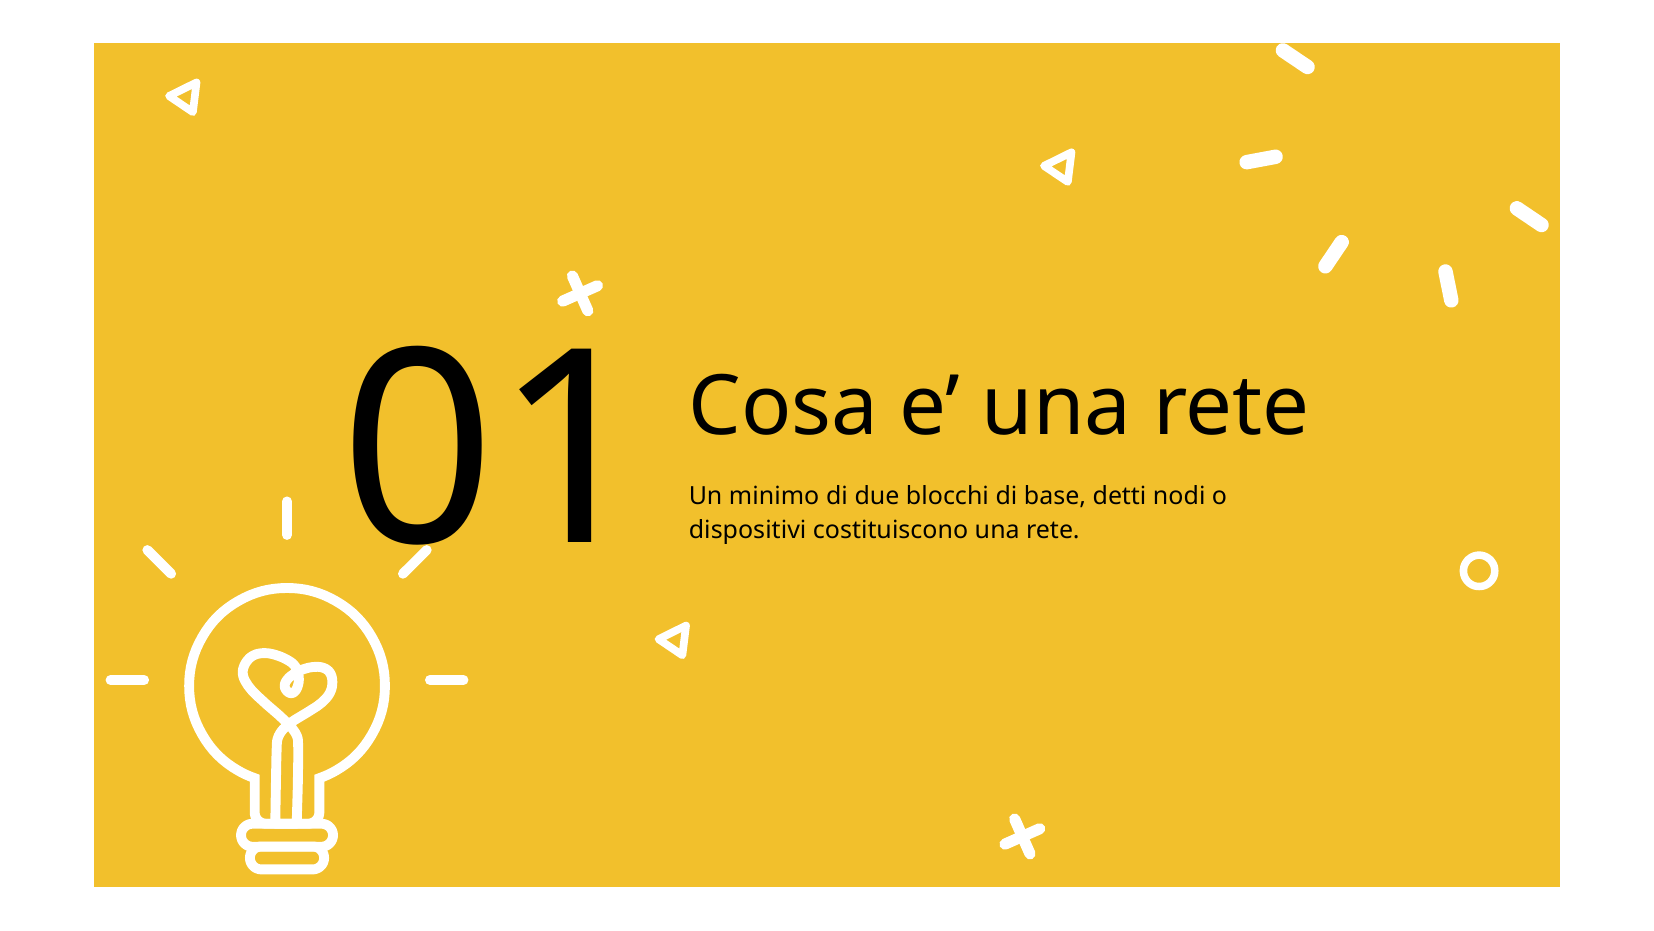

01
# Cosa e’ una rete
Un minimo di due blocchi di base, detti nodi o dispositivi costituiscono una rete.